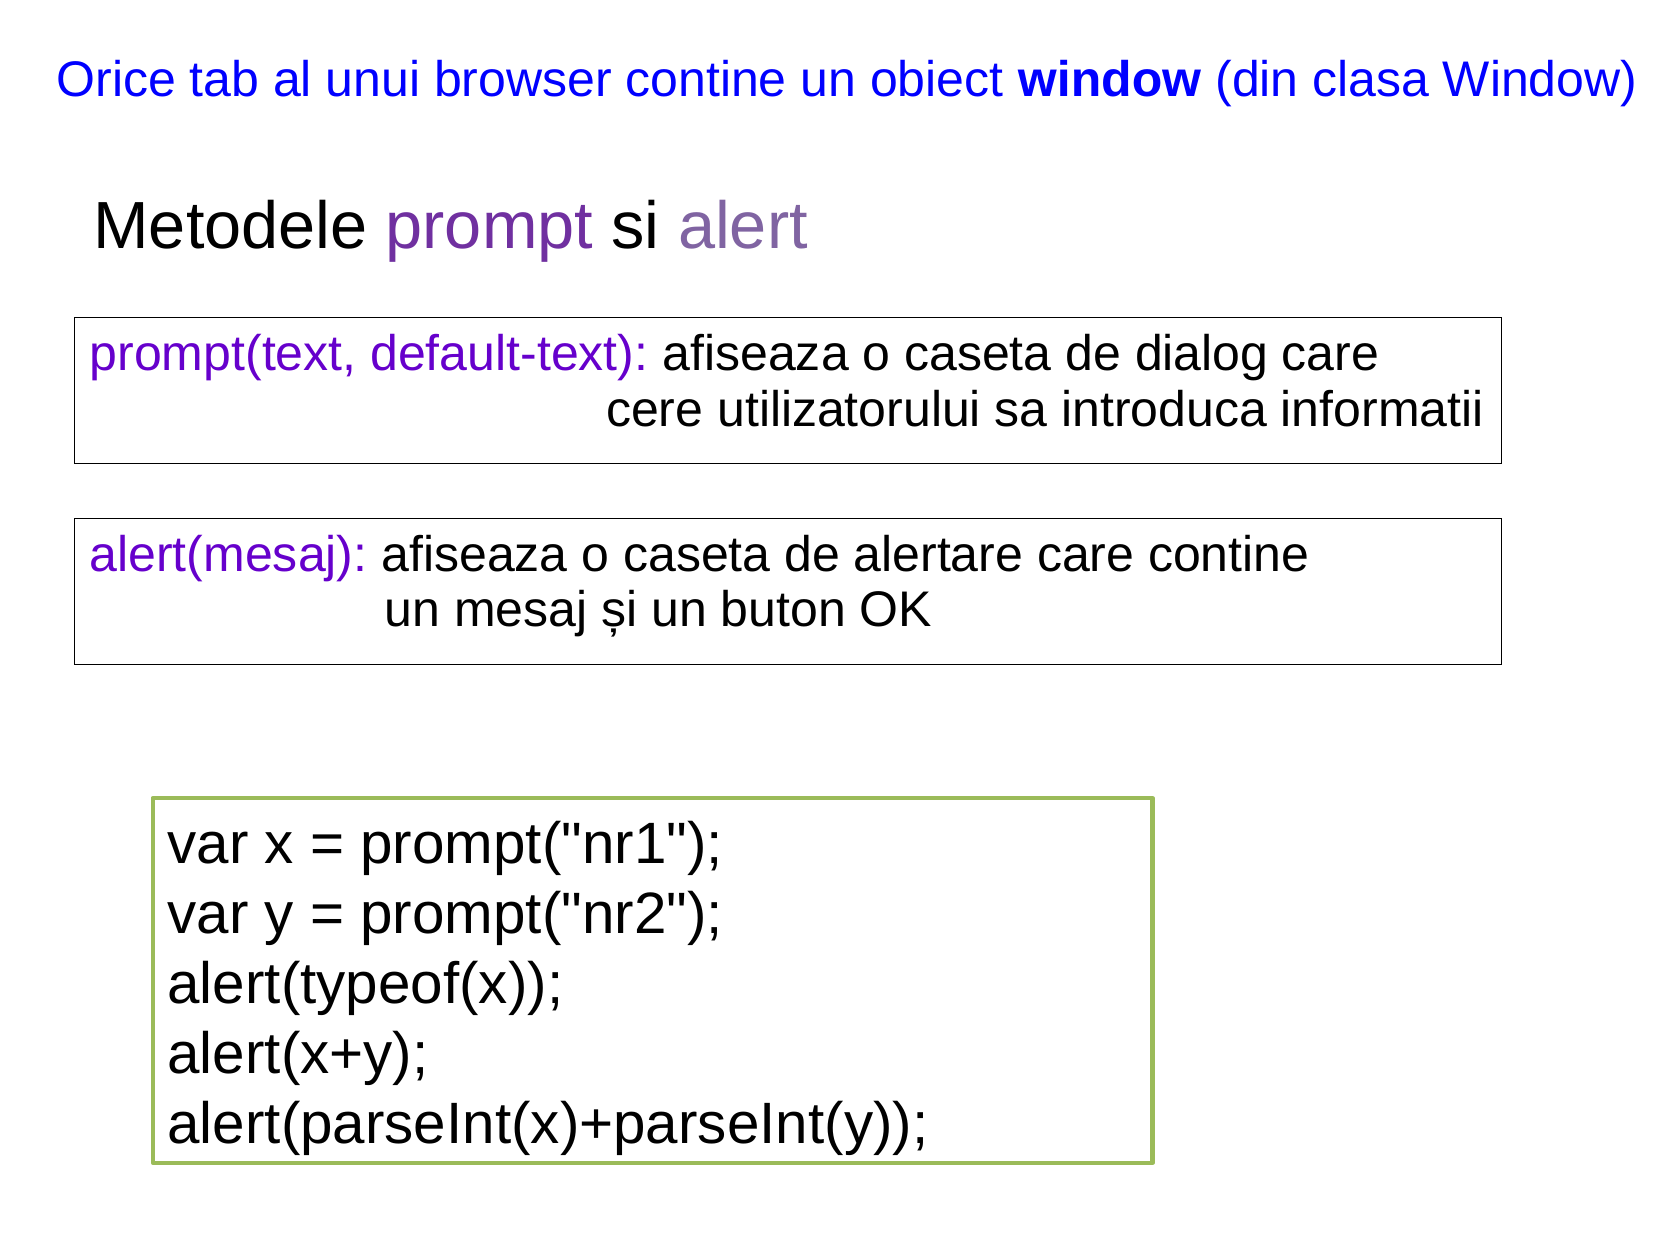

Orice tab al unui browser contine un obiect window (din clasa Window)
Metodele prompt si alert
prompt(text, default-text): afiseaza o caseta de dialog care 					 			cere utilizatorului sa introduca informatii
alert(mesaj): afiseaza o caseta de alertare care contine 					 	un mesaj și un buton OK
var x = prompt("nr1");
var y = prompt("nr2");
alert(typeof(x));
alert(x+y);
alert(parseInt(x)+parseInt(y));